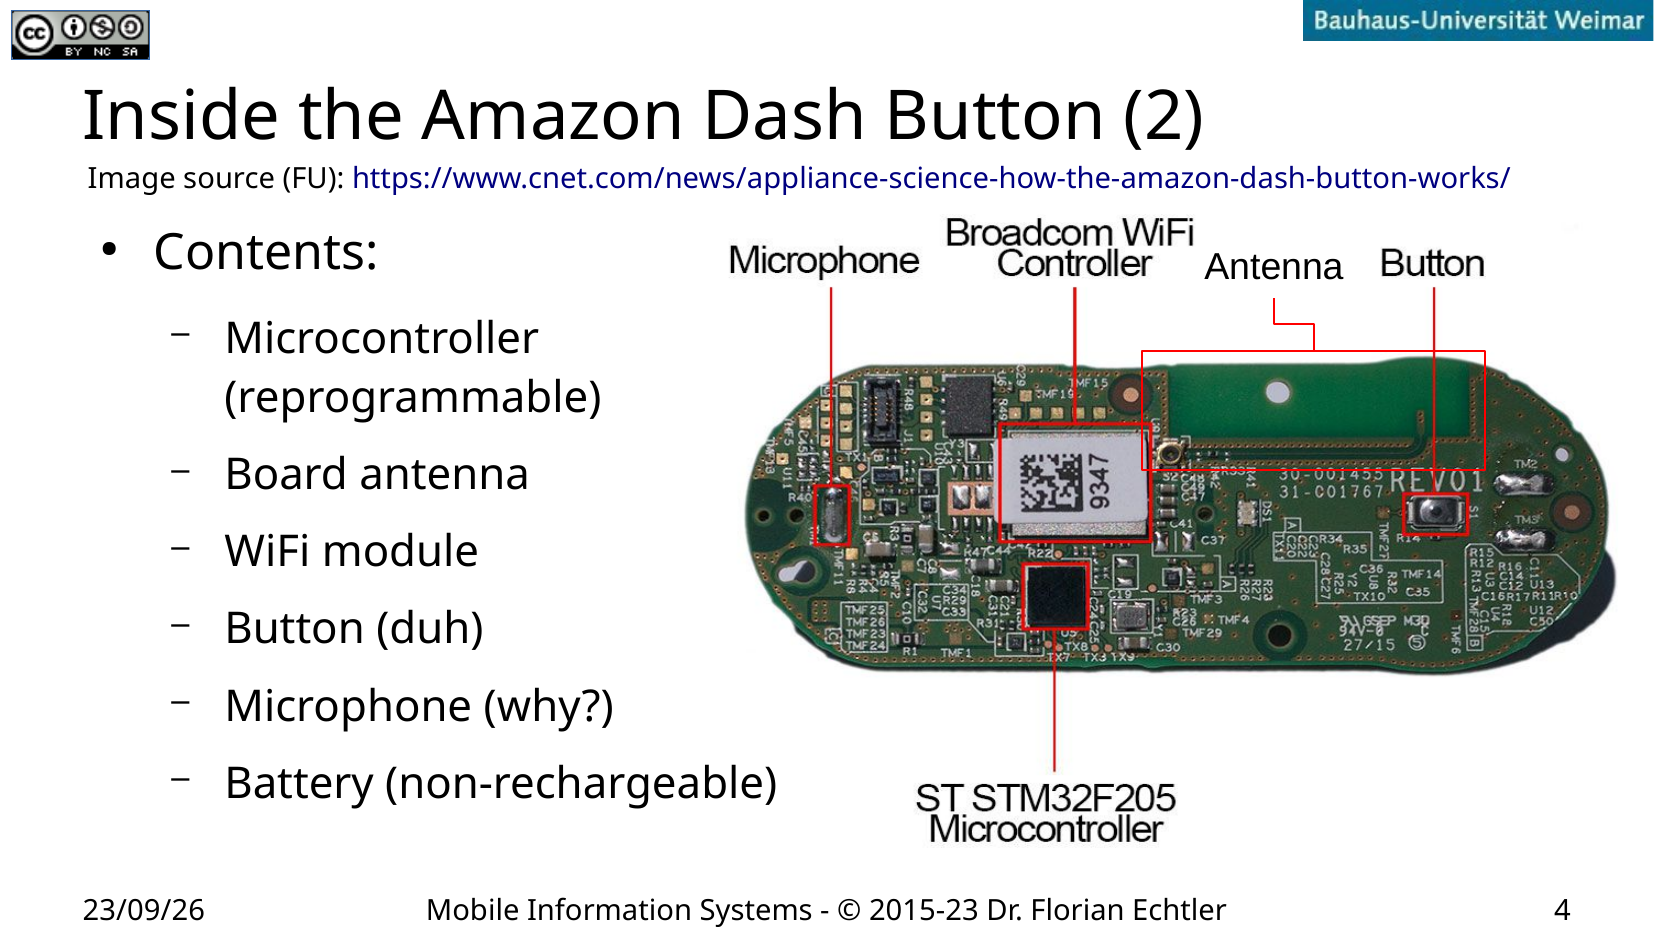

# Inside the Amazon Dash Button (2)
Image source (FU): https://www.cnet.com/news/appliance-science-how-the-amazon-dash-button-works/
Contents:
Microcontroller (reprogrammable)
Board antenna
WiFi module
Button (duh)
Microphone (why?)
Battery (non-rechargeable)
Antenna
Mobile Information Systems - © 2015-23 Dr. Florian Echtler
4